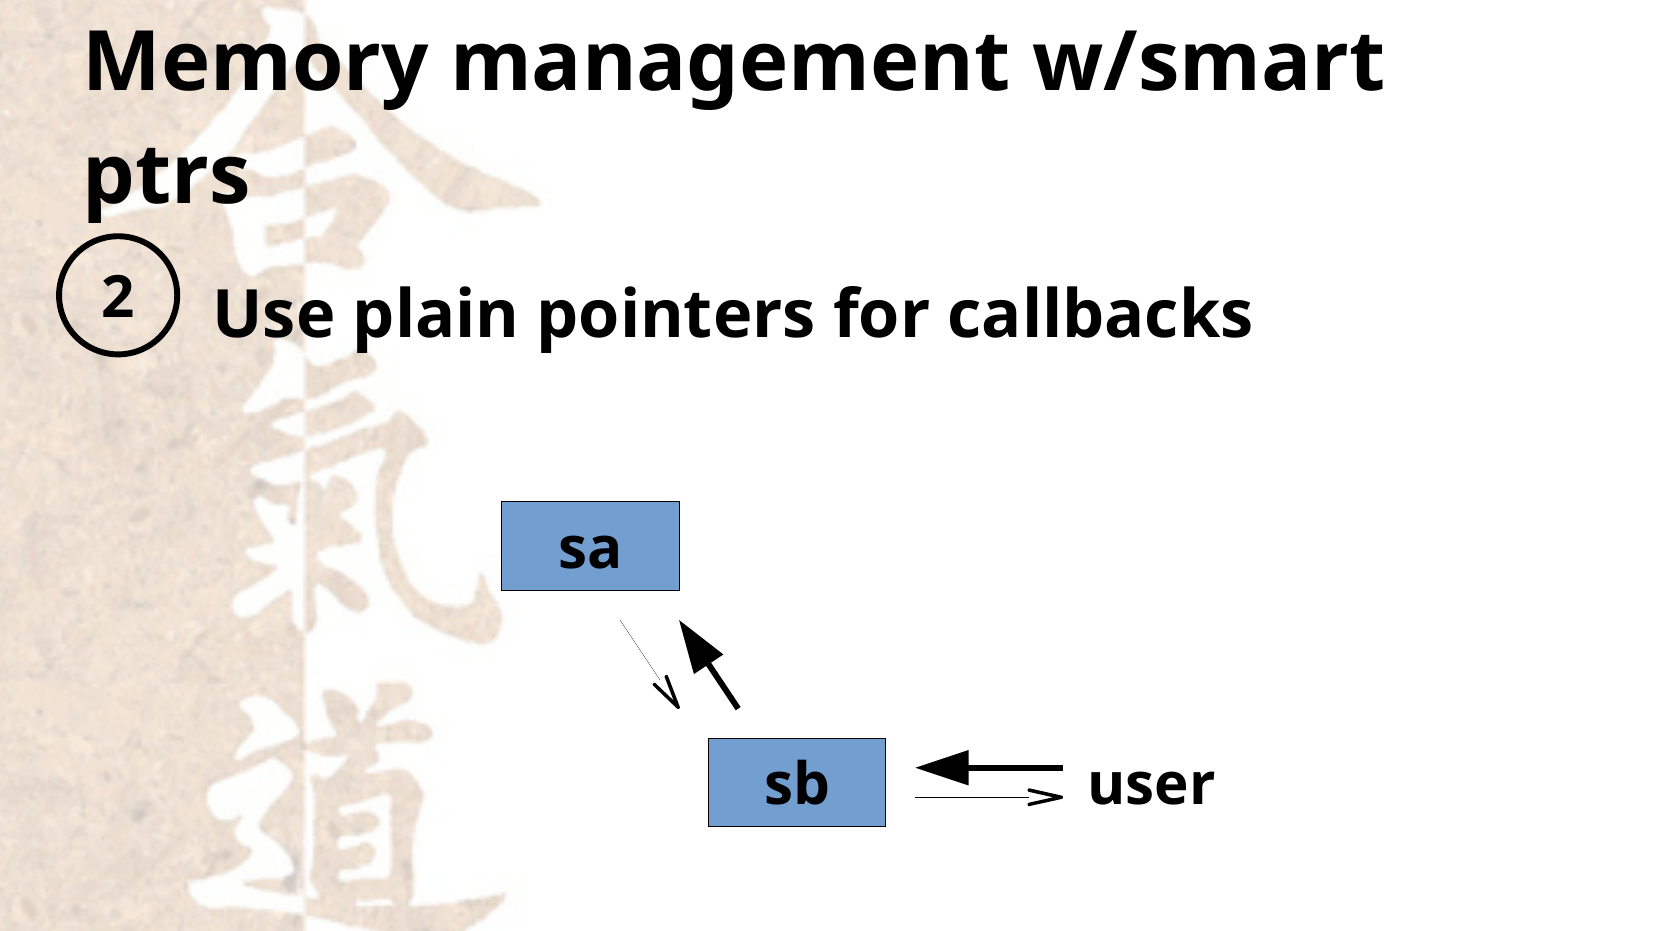

# Memory management w/smart ptrs
2
Use plain pointers for callbacks
sa
sb
user